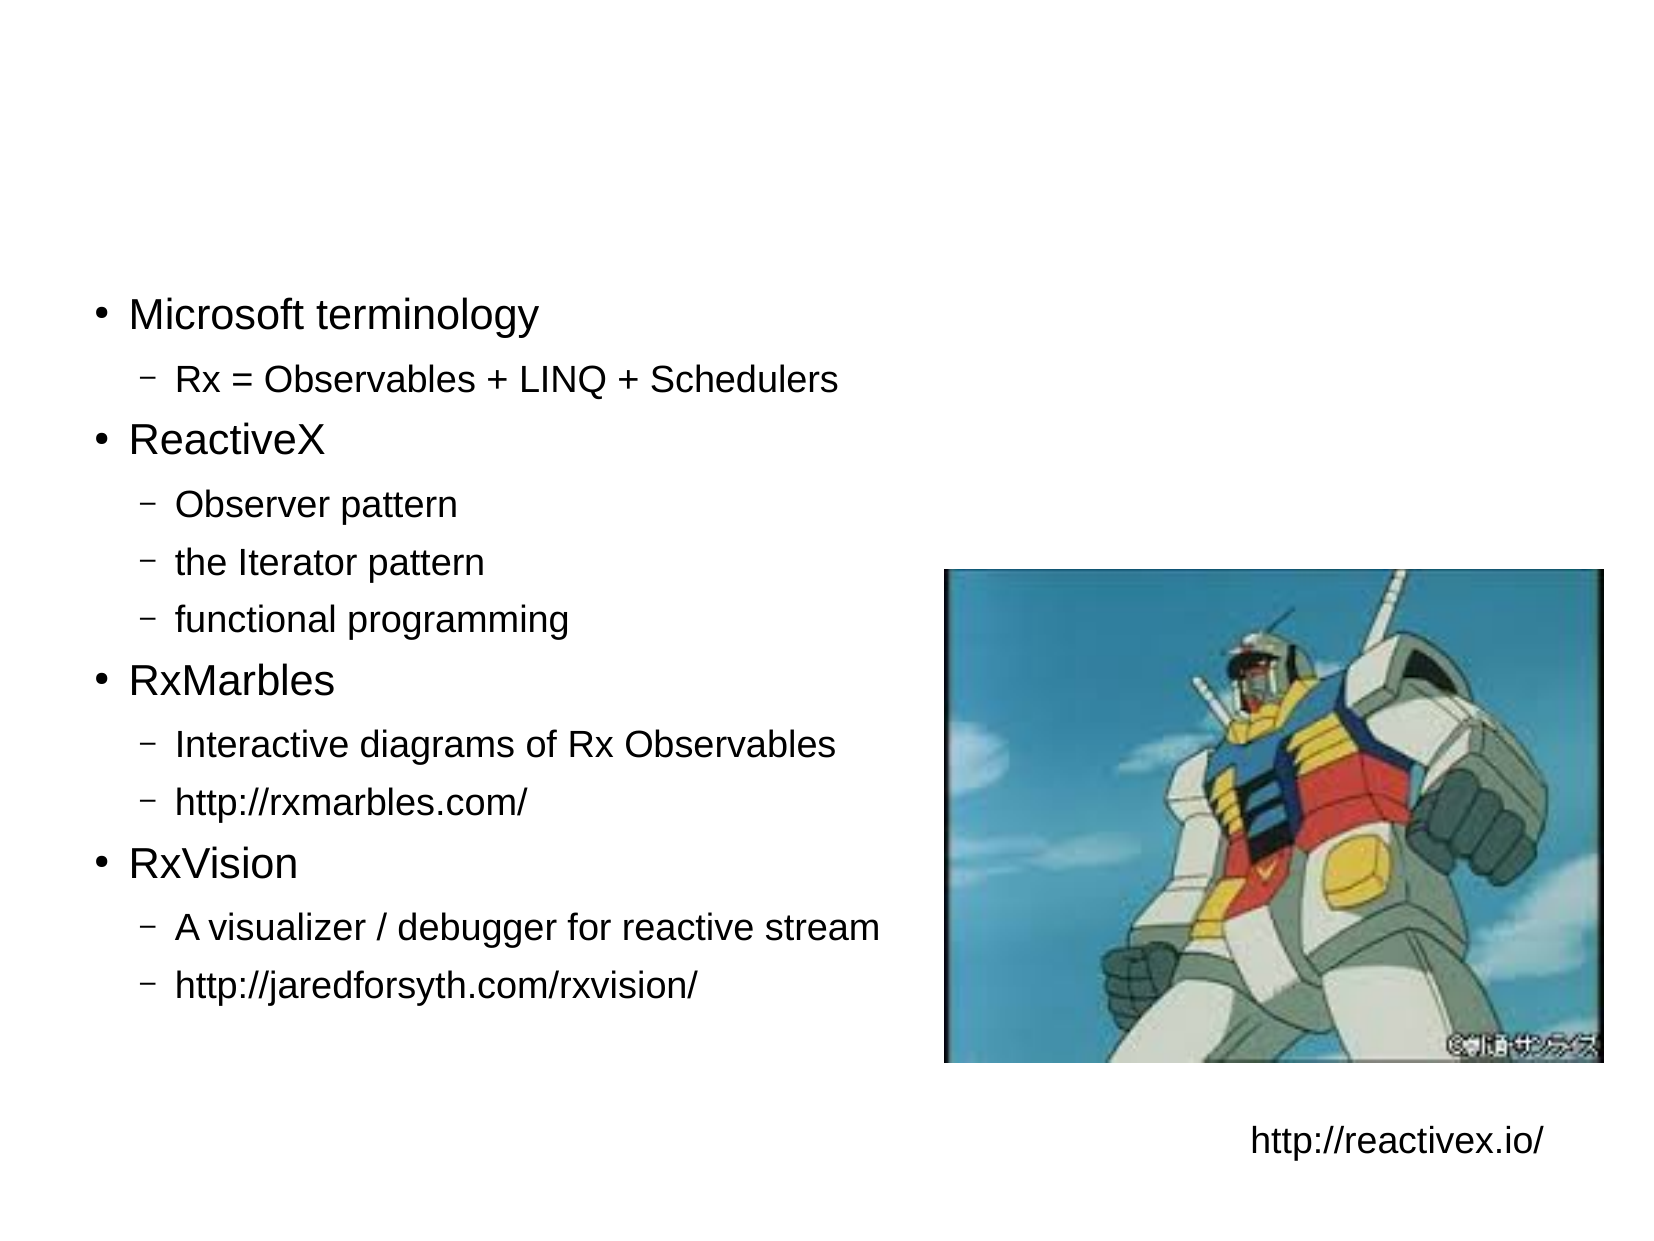

#
Microsoft terminology
Rx = Observables + LINQ + Schedulers
ReactiveX
Observer pattern
the Iterator pattern
functional programming
RxMarbles
Interactive diagrams of Rx Observables
http://rxmarbles.com/
RxVision
A visualizer / debugger for reactive stream
http://jaredforsyth.com/rxvision/
http://reactivex.io/